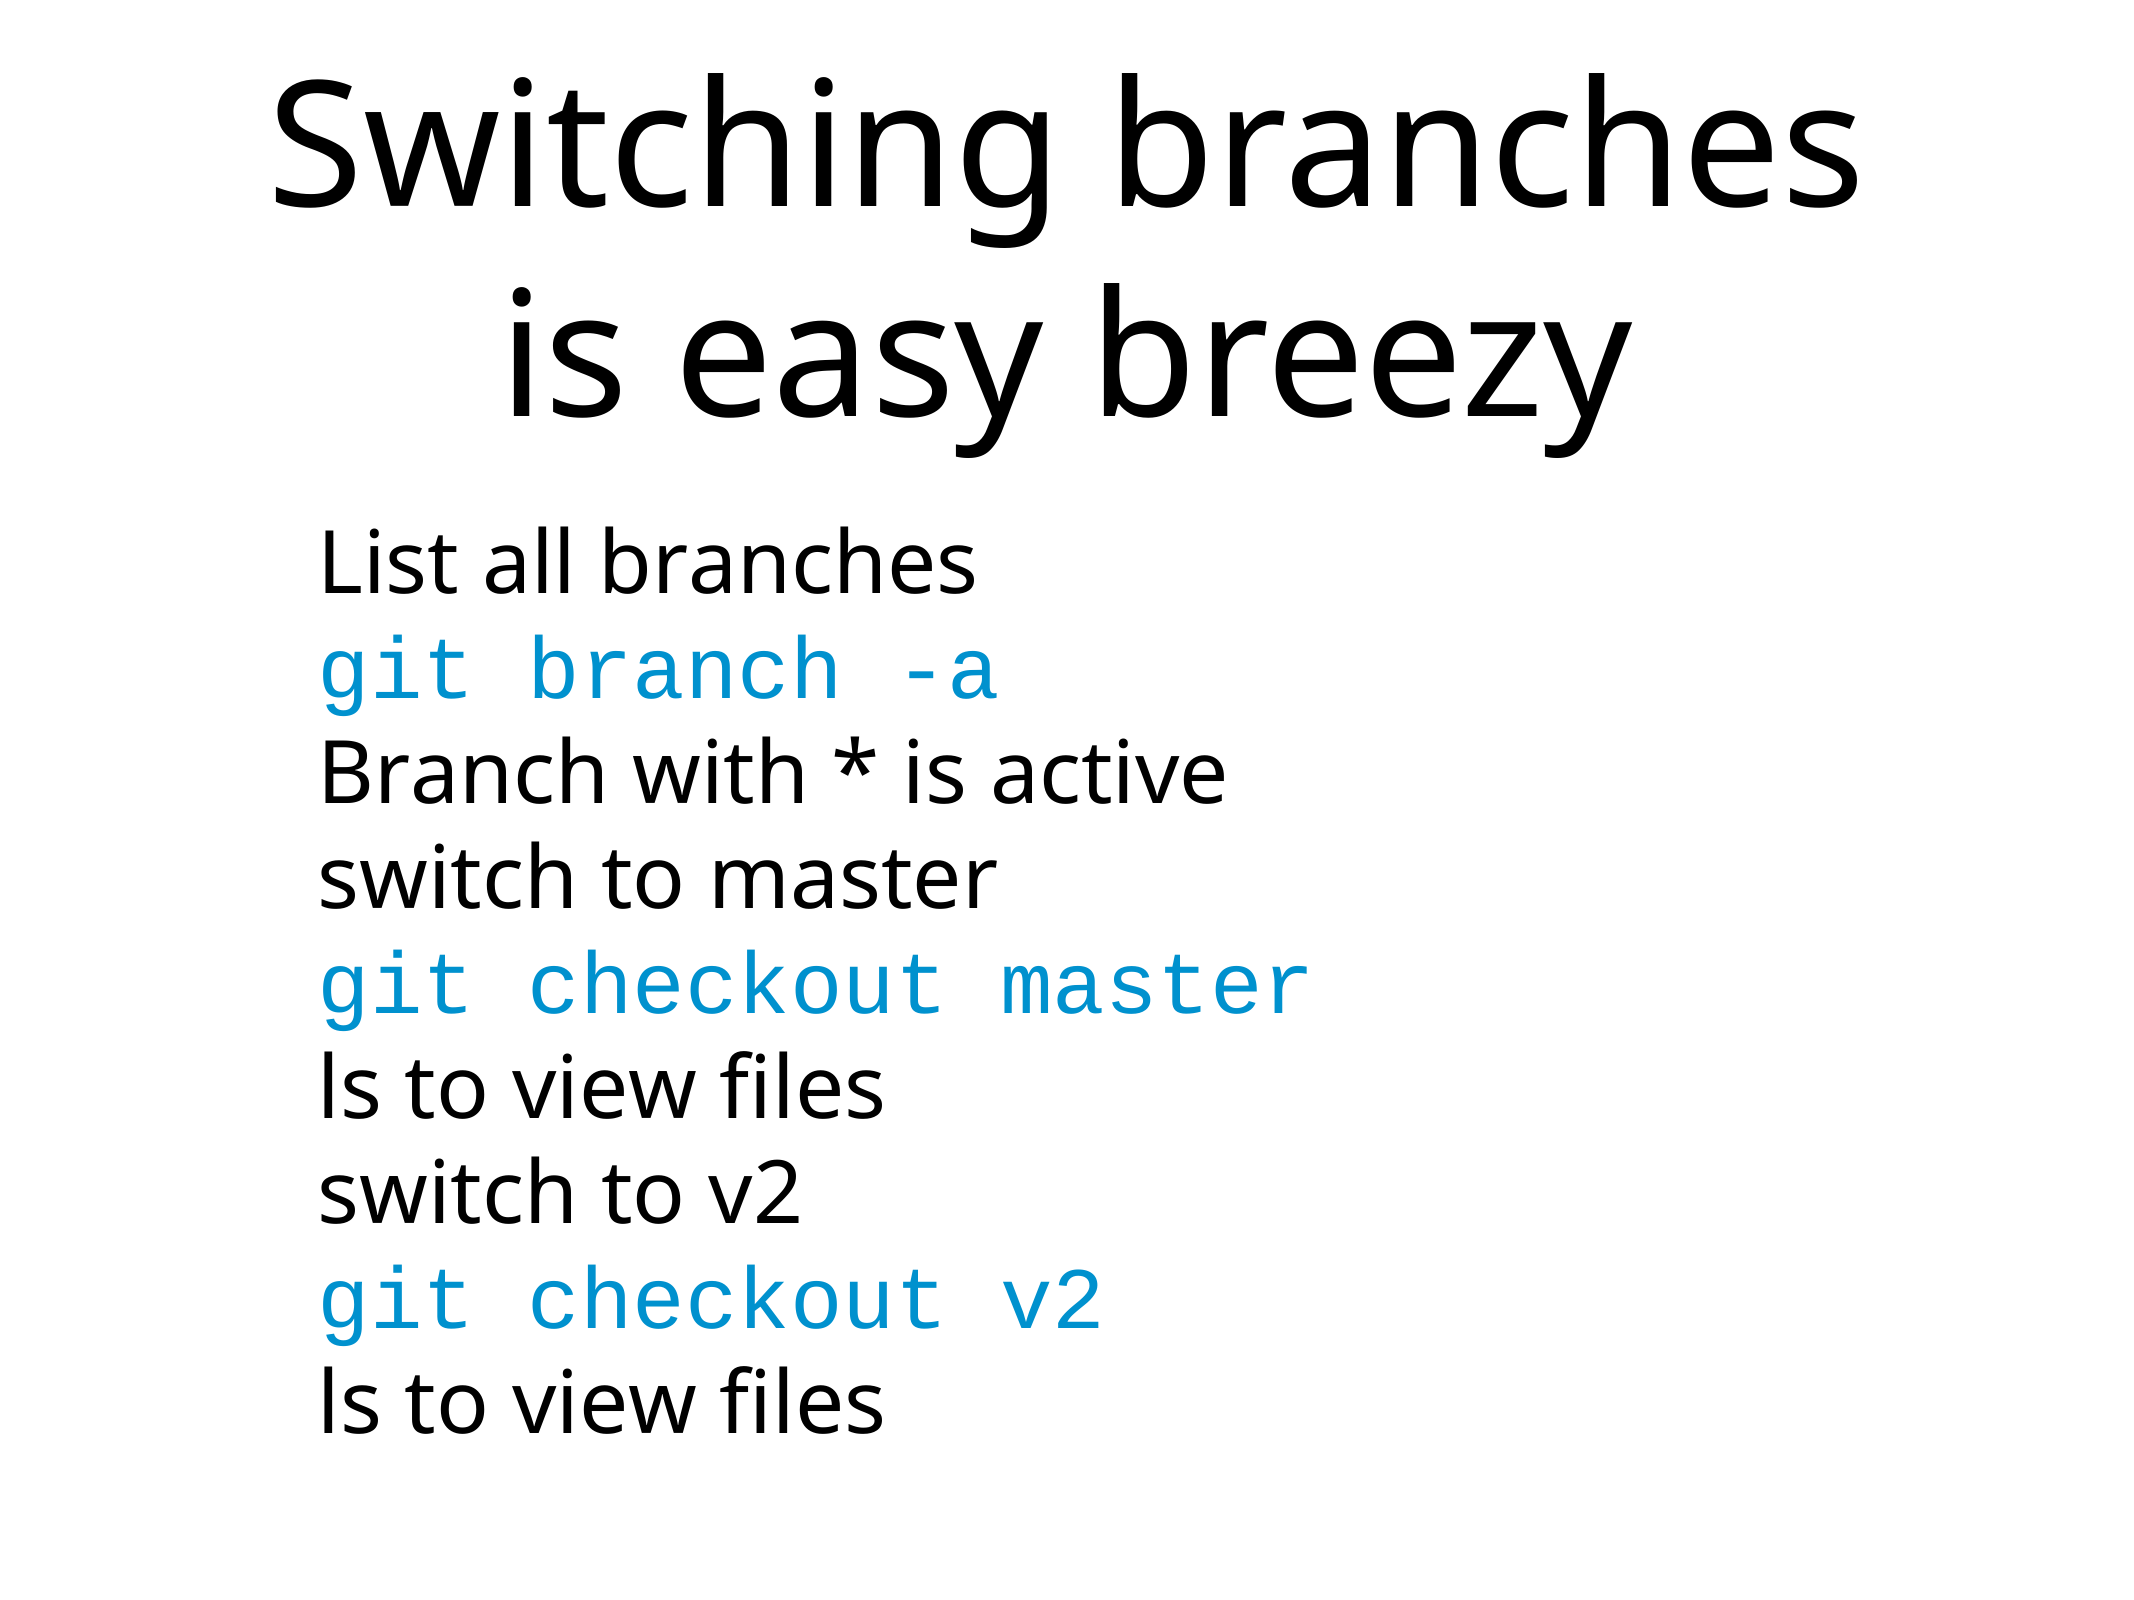

# Switching branches is easy breezy
List all branches
git branch -a
Branch with * is active
switch to master
git checkout master
ls to view files
switch to v2
git checkout v2
ls to view files